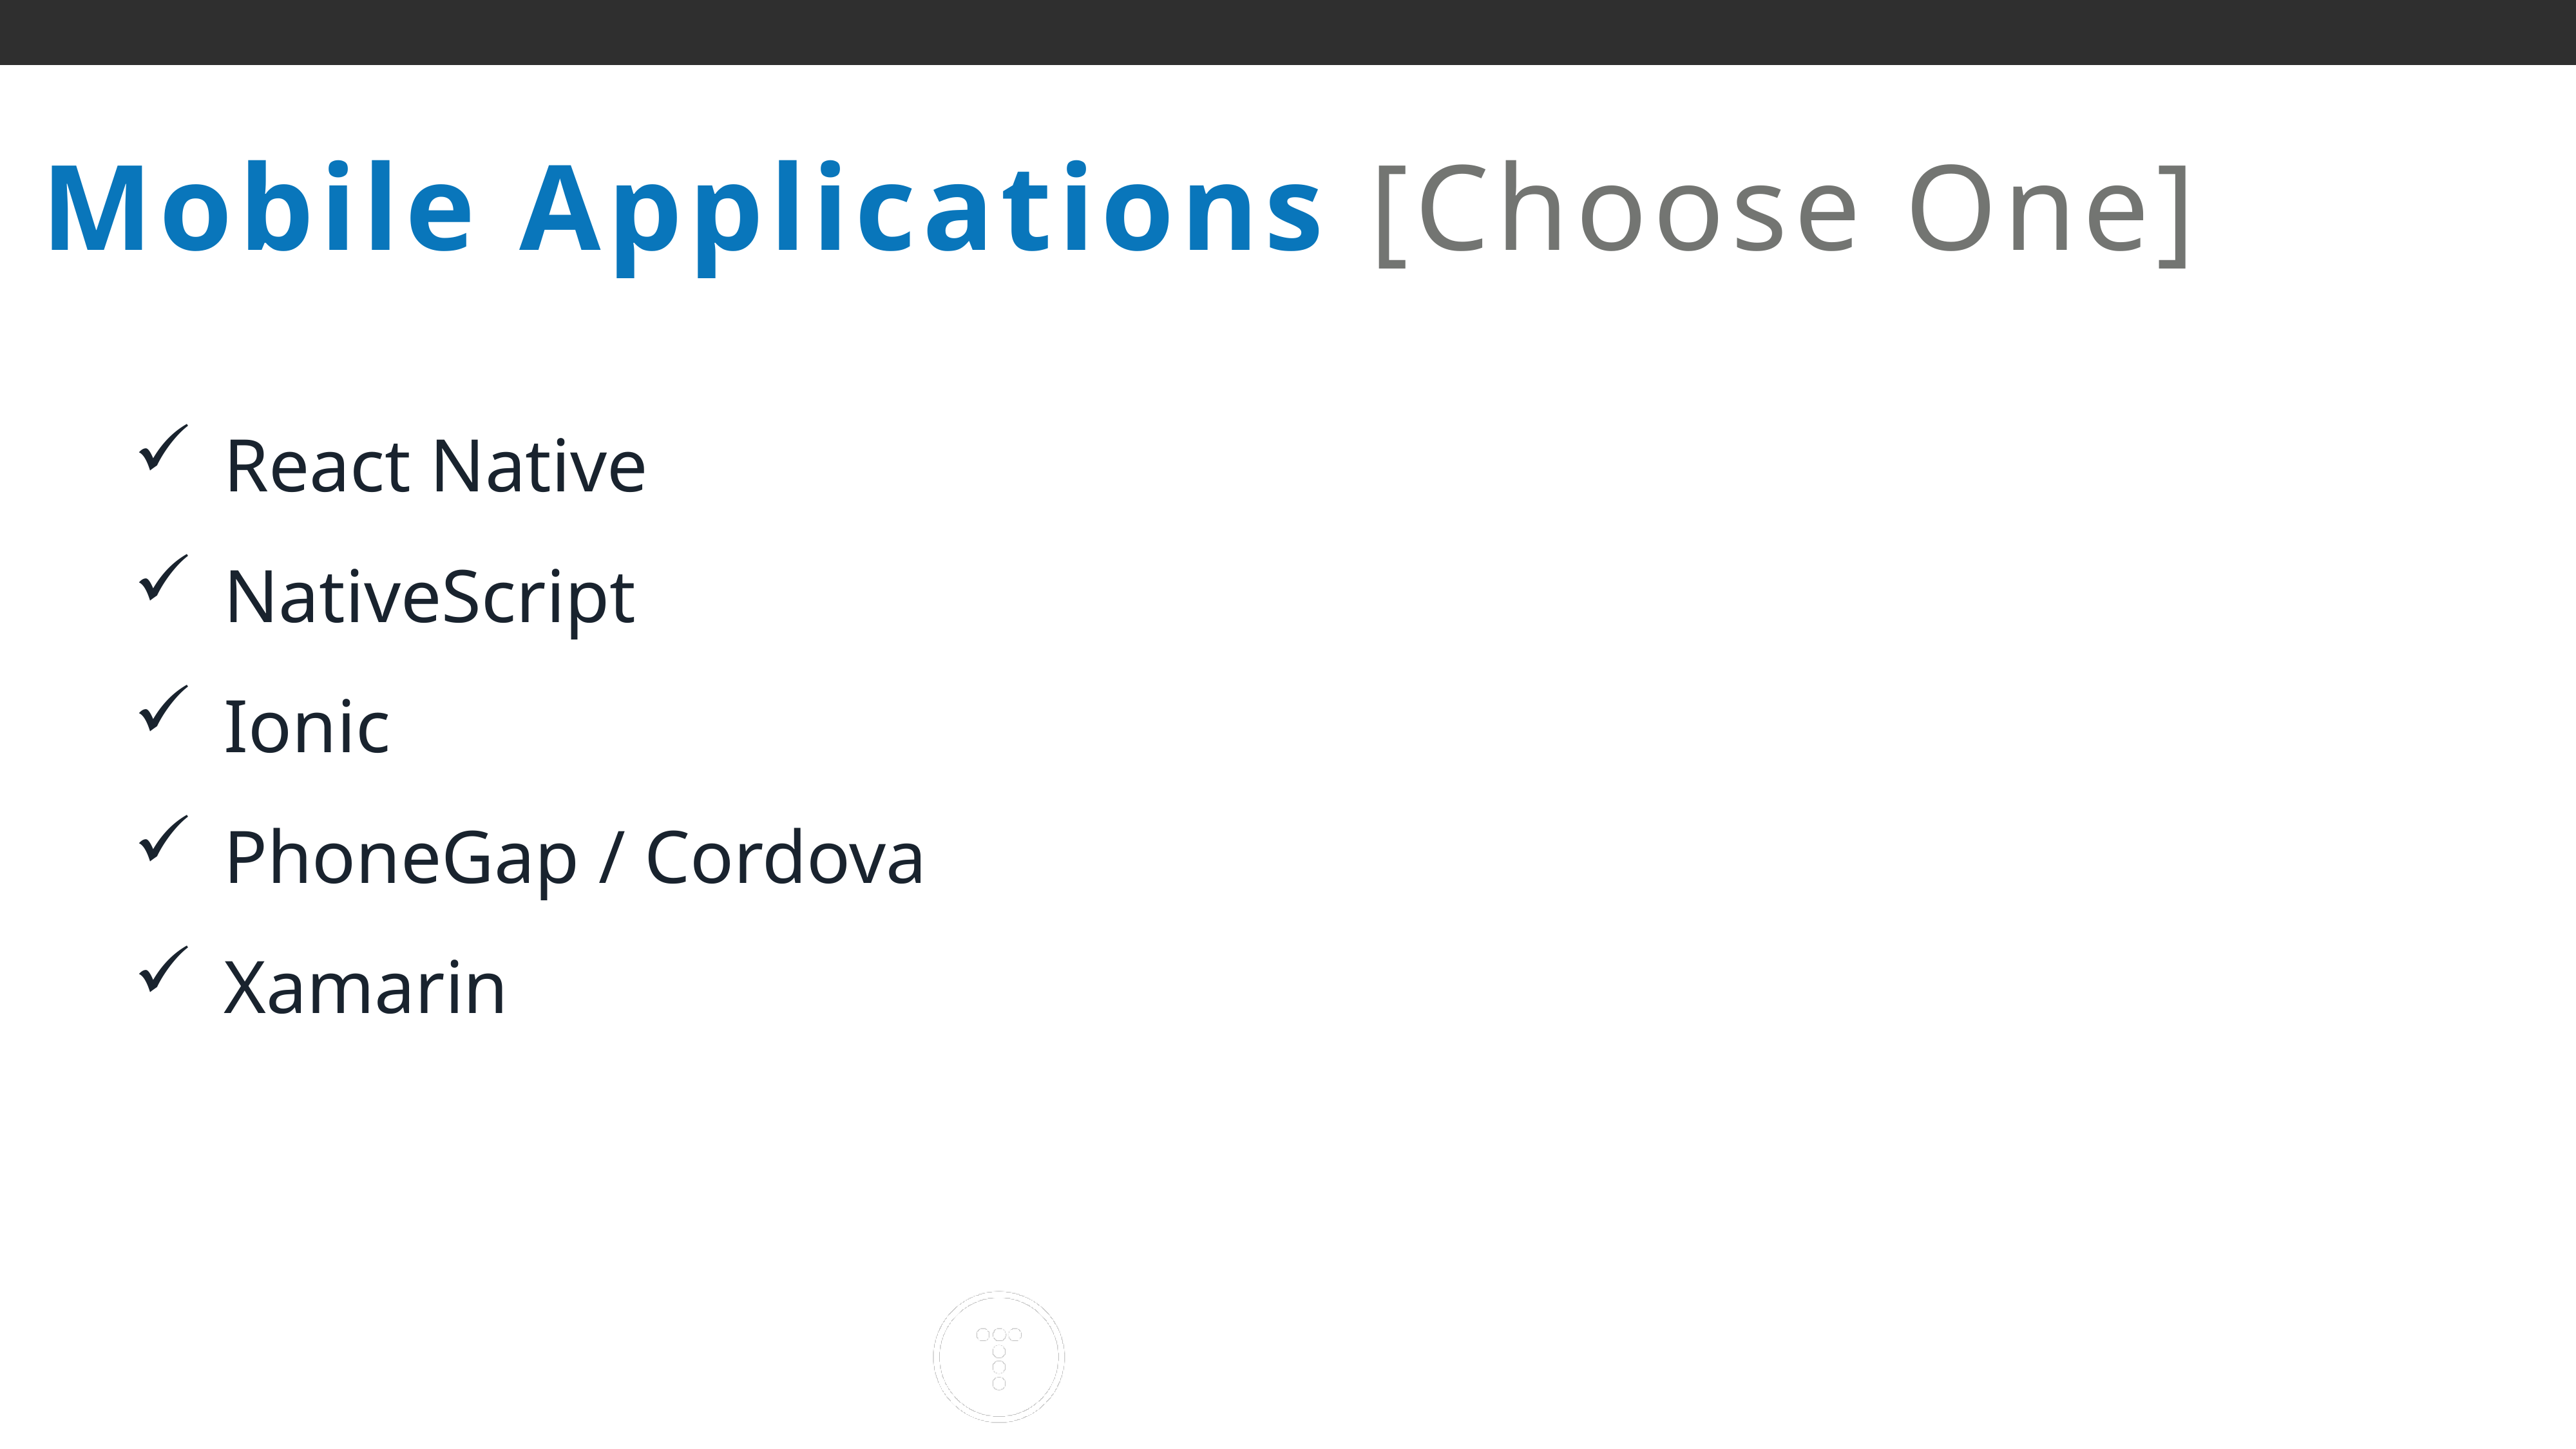

Mobile Applications [Choose One]
React Native
NativeScript
Ionic
PhoneGap / Cordova
Xamarin
Traversymedia.com